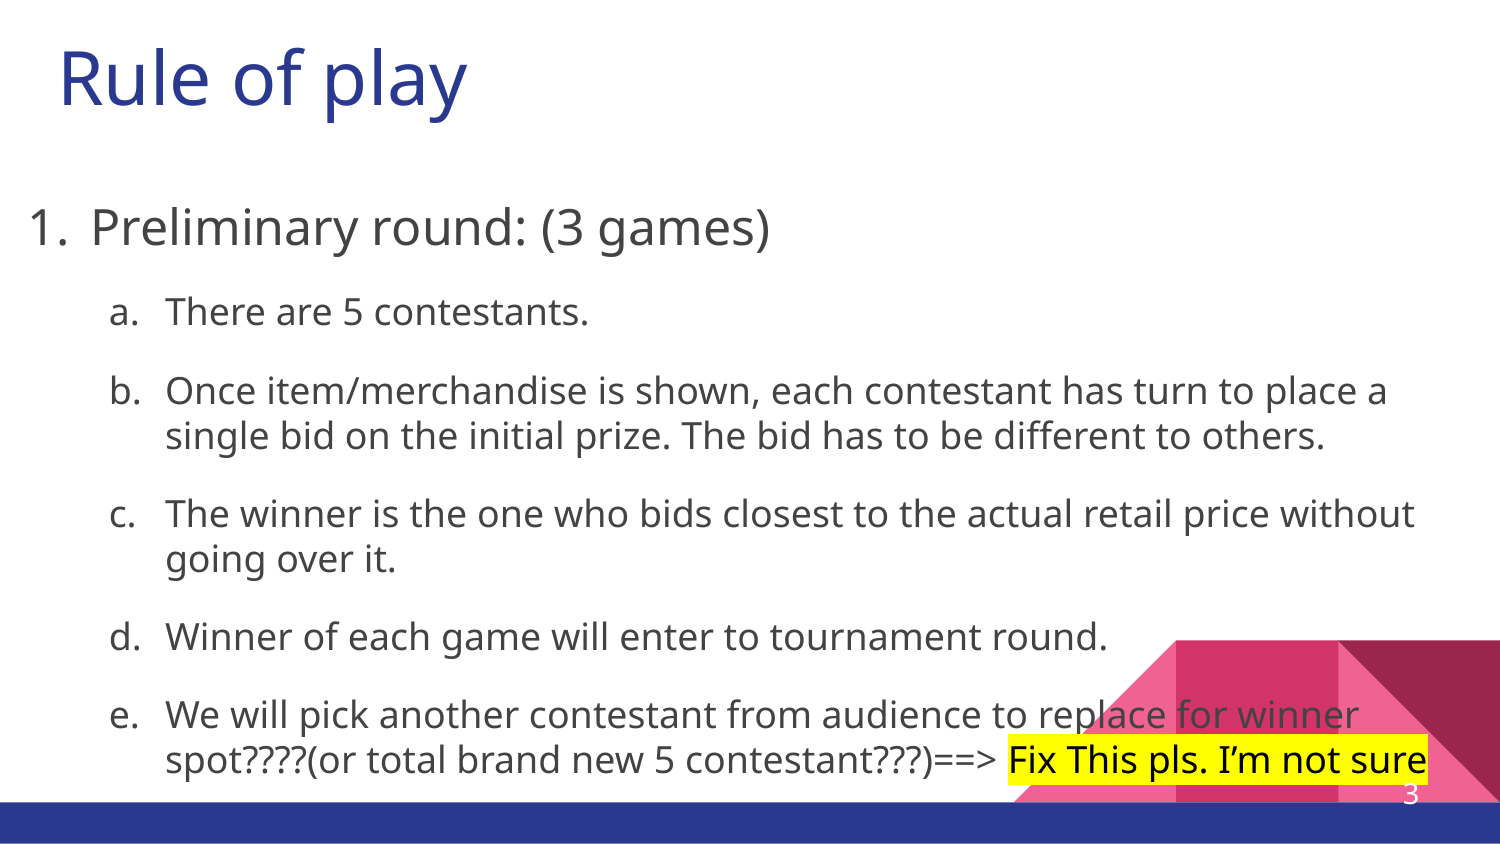

# Rule of play
Preliminary round: (3 games)
There are 5 contestants.
Once item/merchandise is shown, each contestant has turn to place a single bid on the initial prize. The bid has to be different to others.
The winner is the one who bids closest to the actual retail price without going over it.
Winner of each game will enter to tournament round.
We will pick another contestant from audience to replace for winner spot????(or total brand new 5 contestant???)==> Fix This pls. I’m not sure